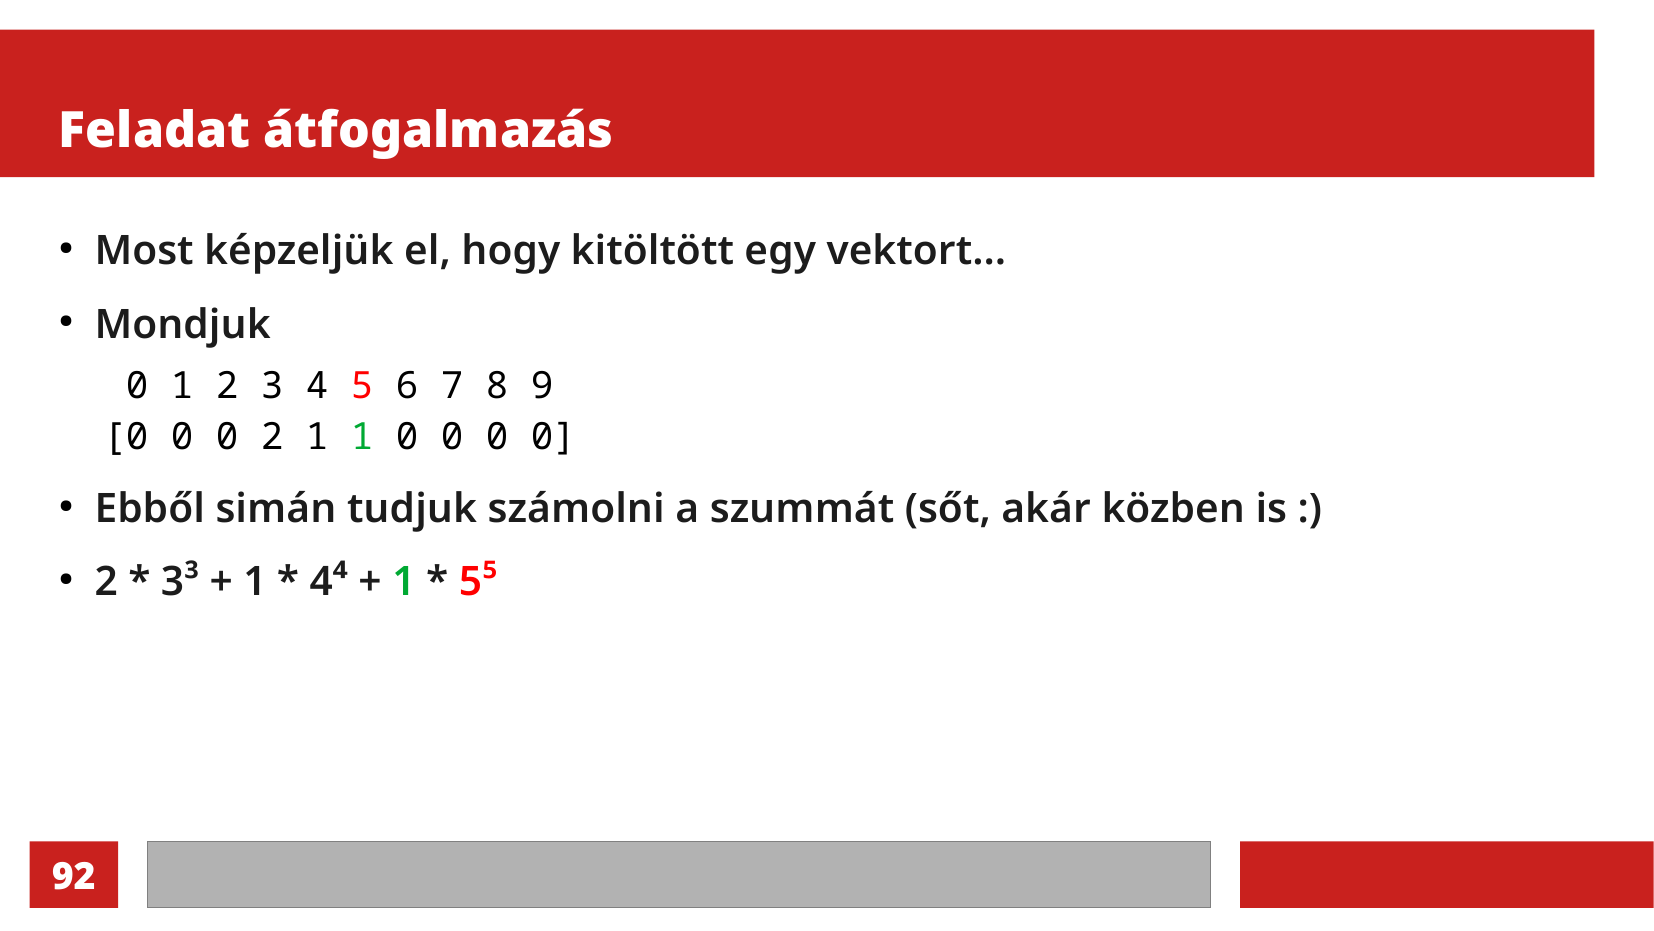

# Feladat átfogalmazás
Most képzeljük el, hogy kitöltött egy vektort...
Mondjuk
Ebből simán tudjuk számolni a szummát (sőt, akár közben is :)
2 * 3³ + 1 * 4⁴ + 1 * 5⁵
 0 1 2 3 4 5 6 7 8 9
[0 0 0 2 1 1 0 0 0 0]
92